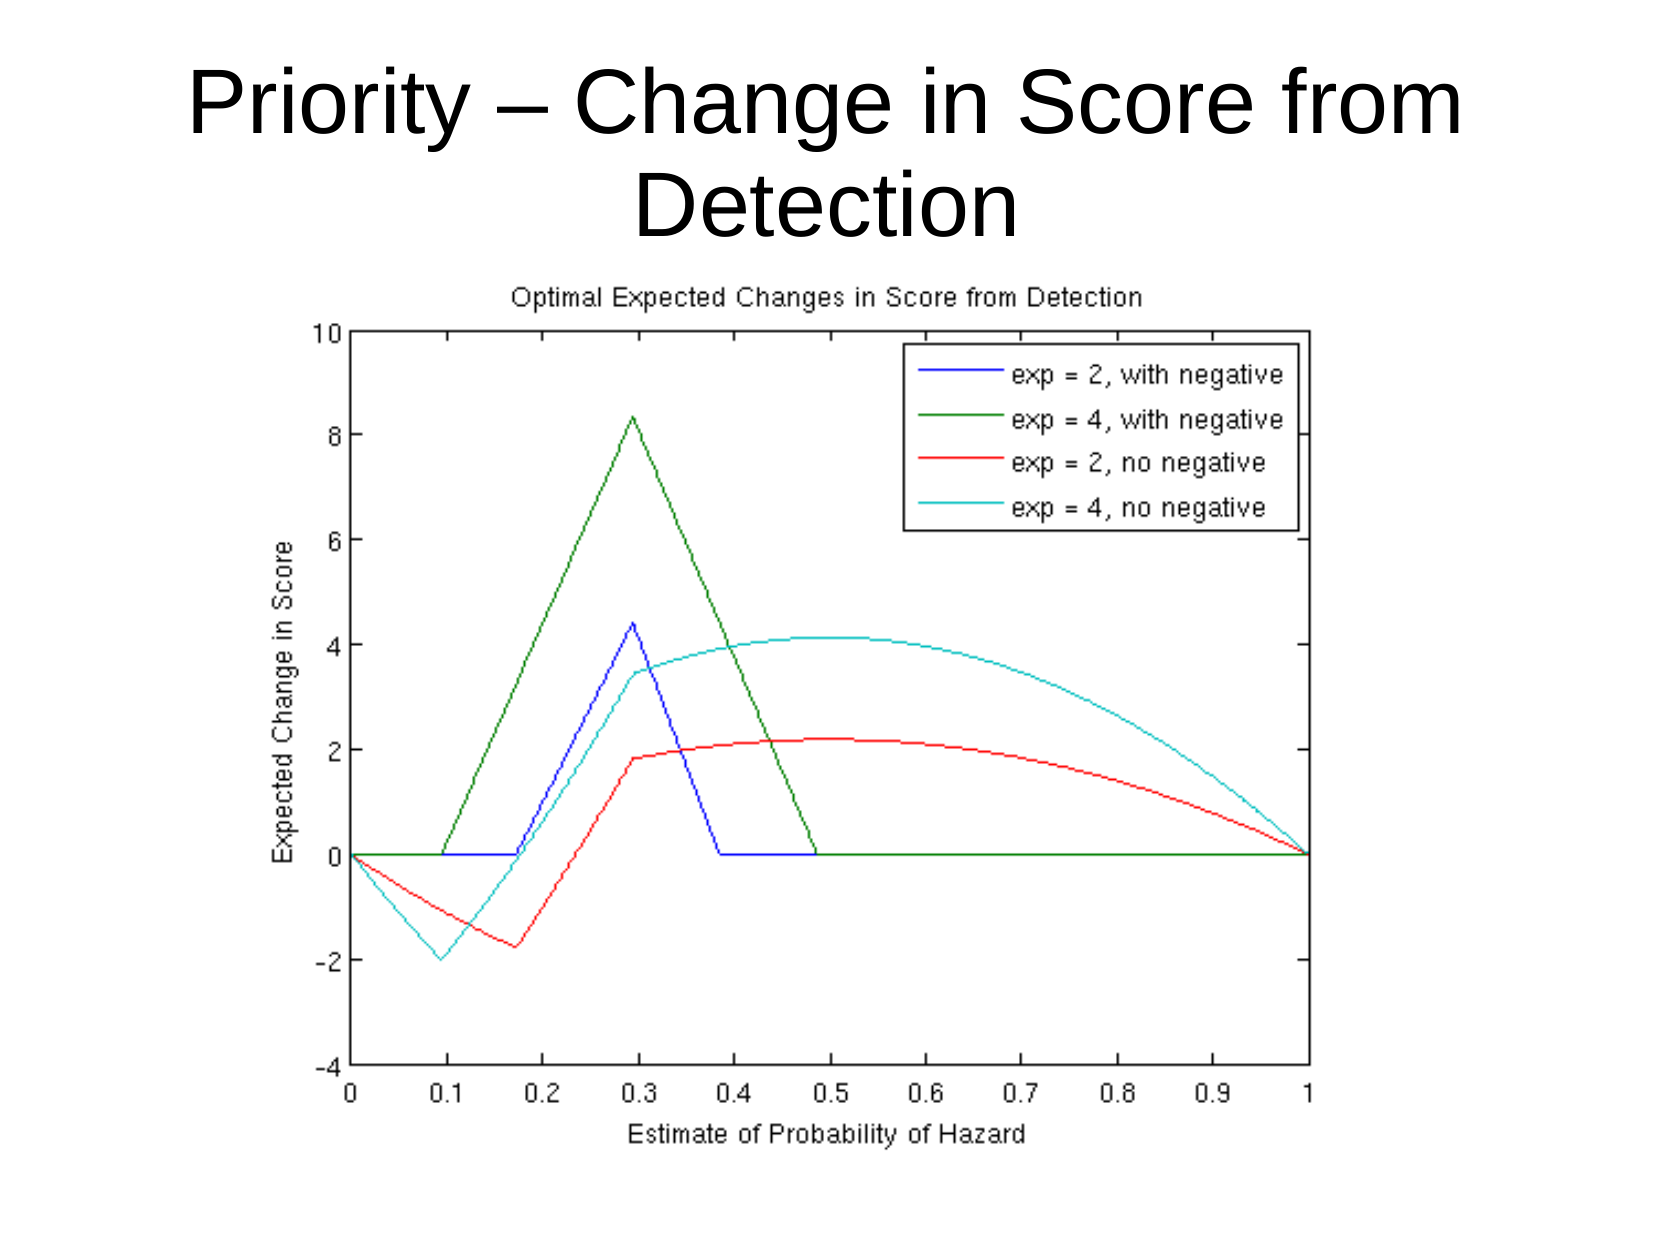

# Priority – Change in Score from Detection